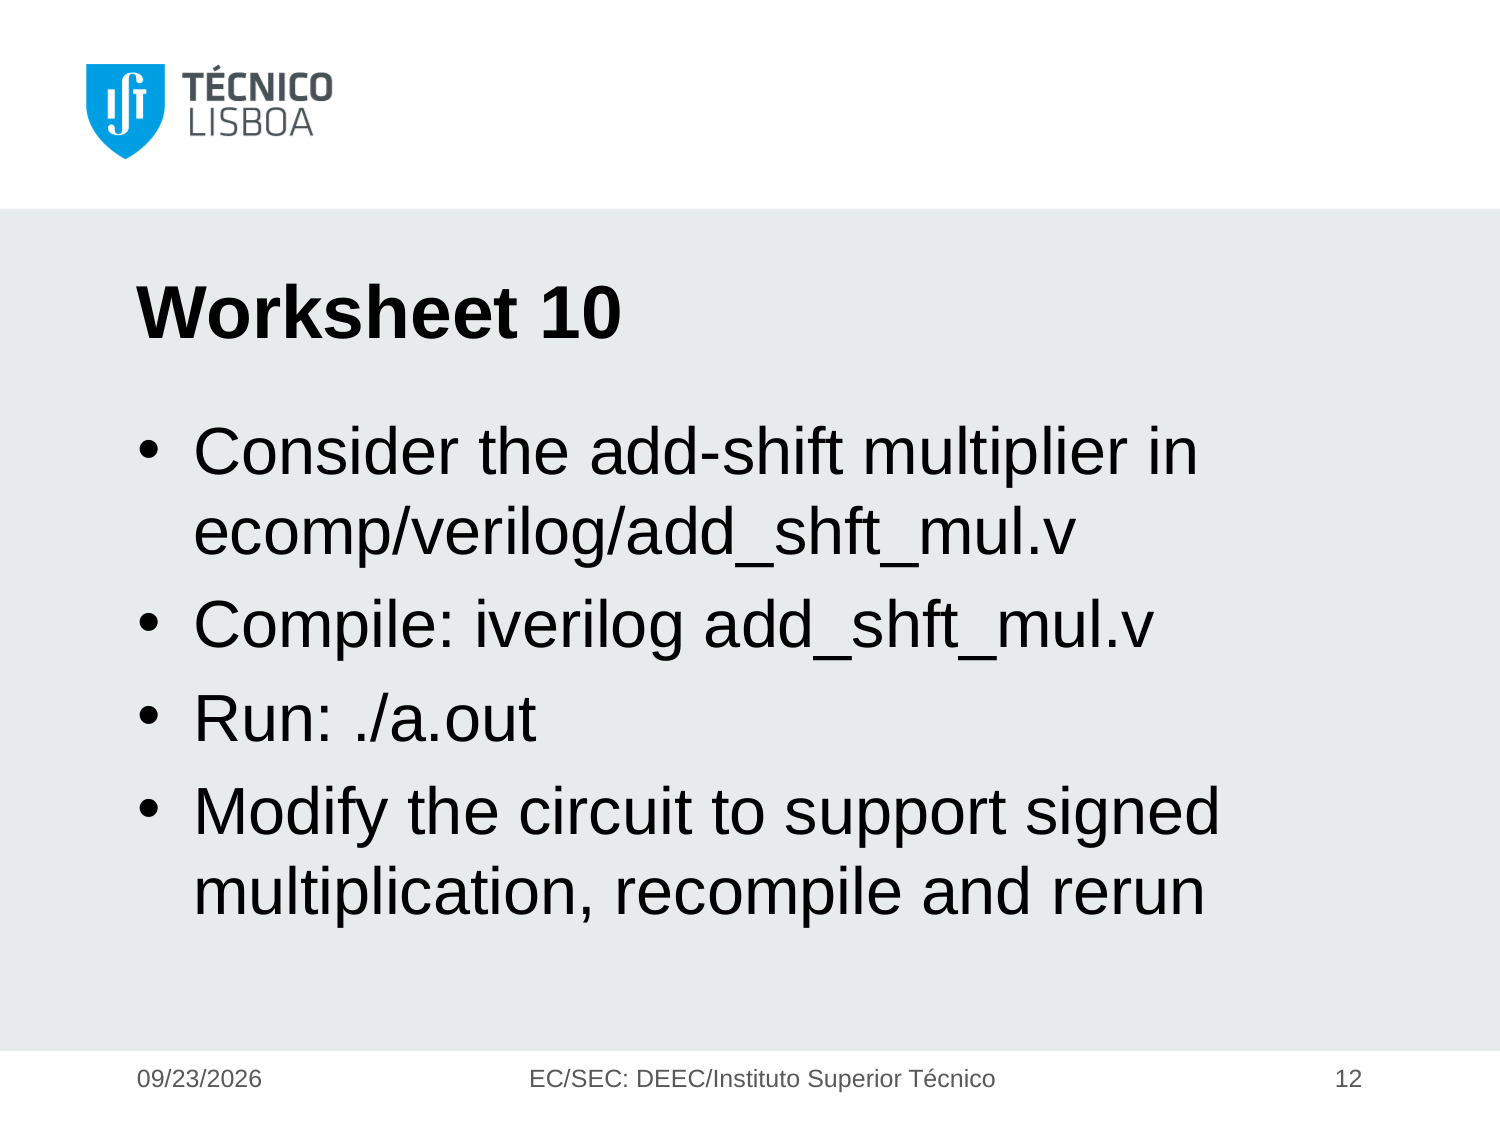

# Worksheet 10
Consider the add-shift multiplier in ecomp/verilog/add_shft_mul.v
Compile: iverilog add_shft_mul.v
Run: ./a.out
Modify the circuit to support signed multiplication, recompile and rerun
EC/SEC: DEEC/Instituto Superior Técnico